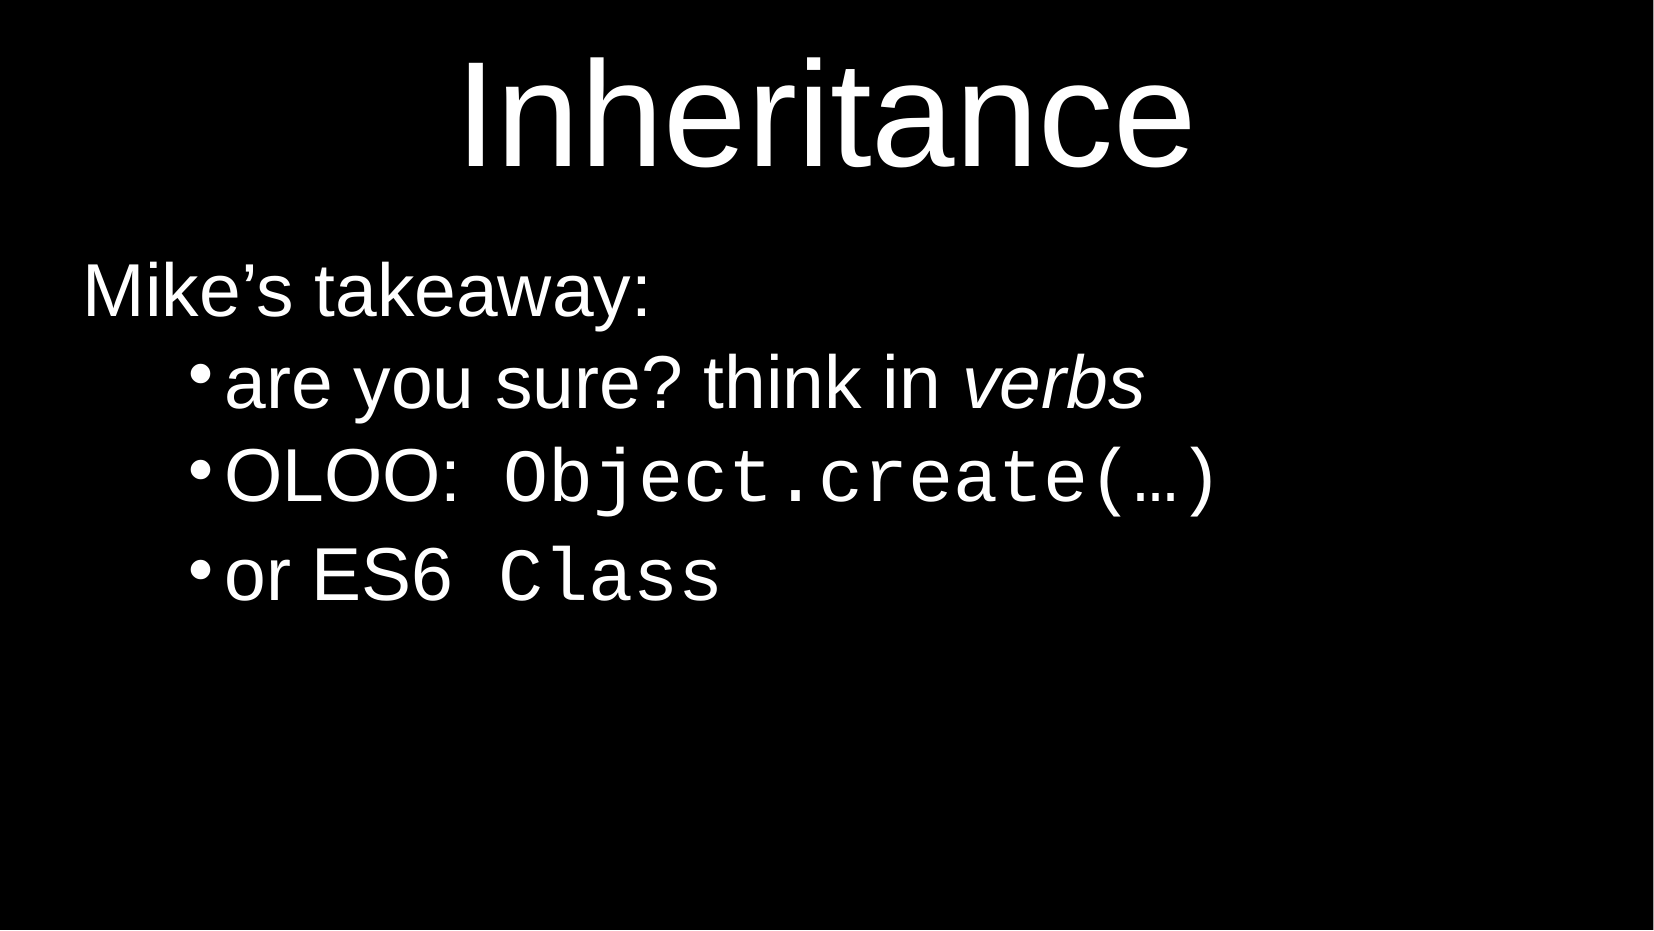

# Inheritance
Mike’s takeaway:
are you sure? think in verbs
OLOO: Object.create(…)
or ES6 Class